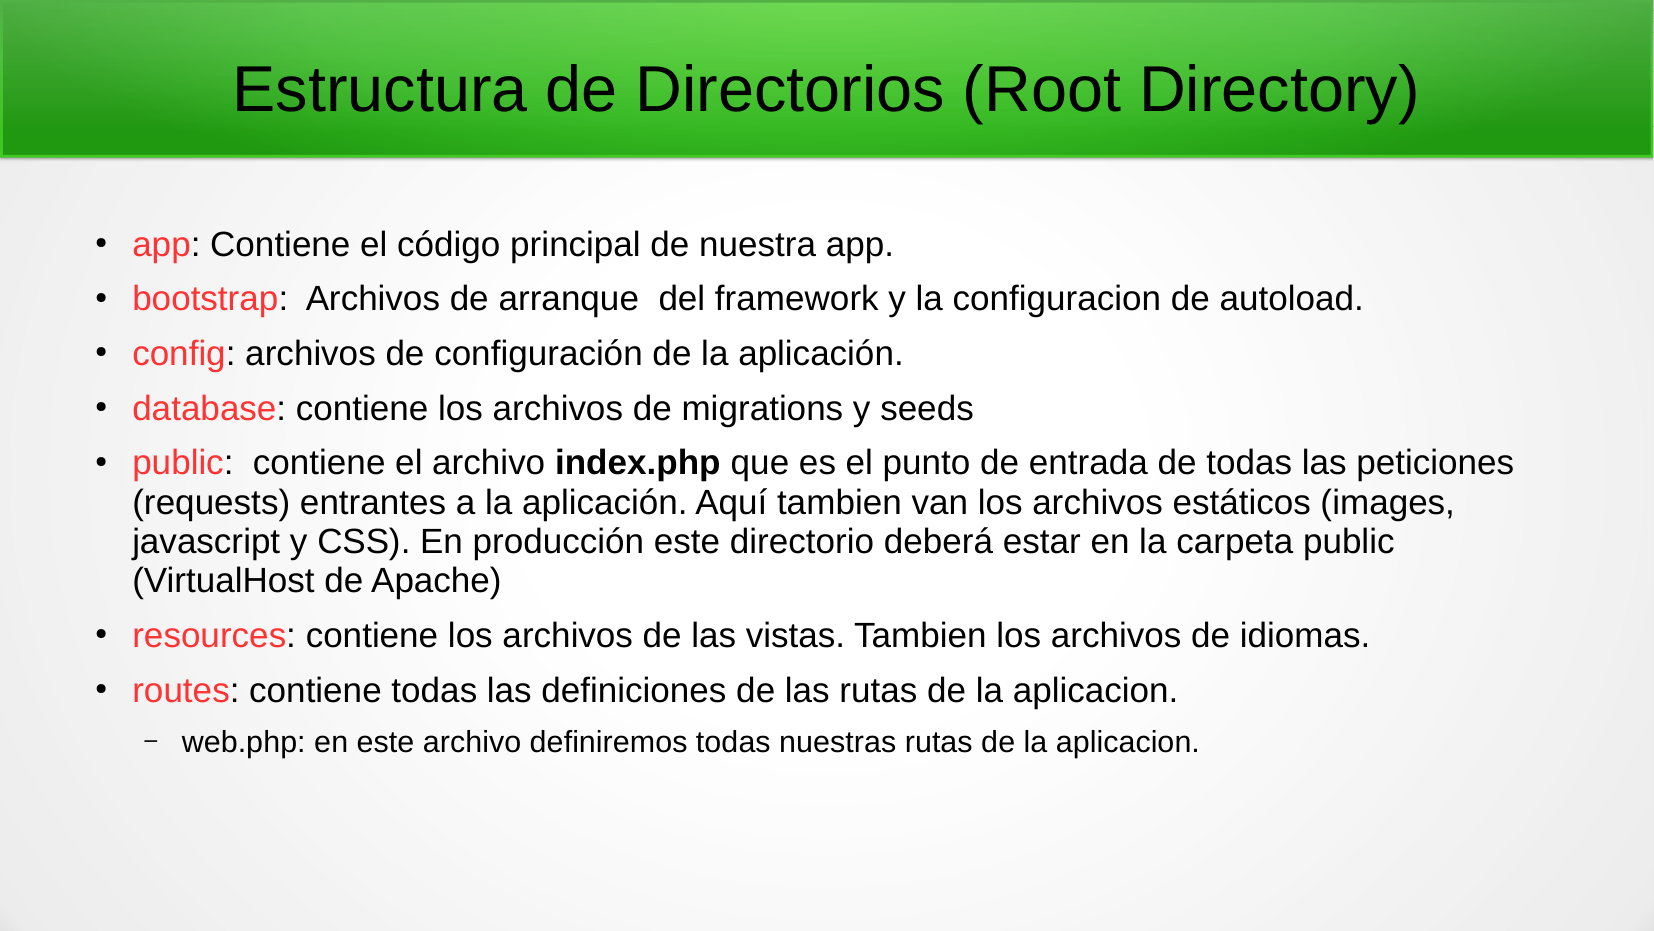

# Estructura de Directorios (Root Directory)
app: Contiene el código principal de nuestra app.
bootstrap: Archivos de arranque del framework y la configuracion de autoload.
config: archivos de configuración de la aplicación.
database: contiene los archivos de migrations y seeds
public: contiene el archivo index.php que es el punto de entrada de todas las peticiones (requests) entrantes a la aplicación. Aquí tambien van los archivos estáticos (images, javascript y CSS). En producción este directorio deberá estar en la carpeta public (VirtualHost de Apache)
resources: contiene los archivos de las vistas. Tambien los archivos de idiomas.
routes: contiene todas las definiciones de las rutas de la aplicacion.
web.php: en este archivo definiremos todas nuestras rutas de la aplicacion.